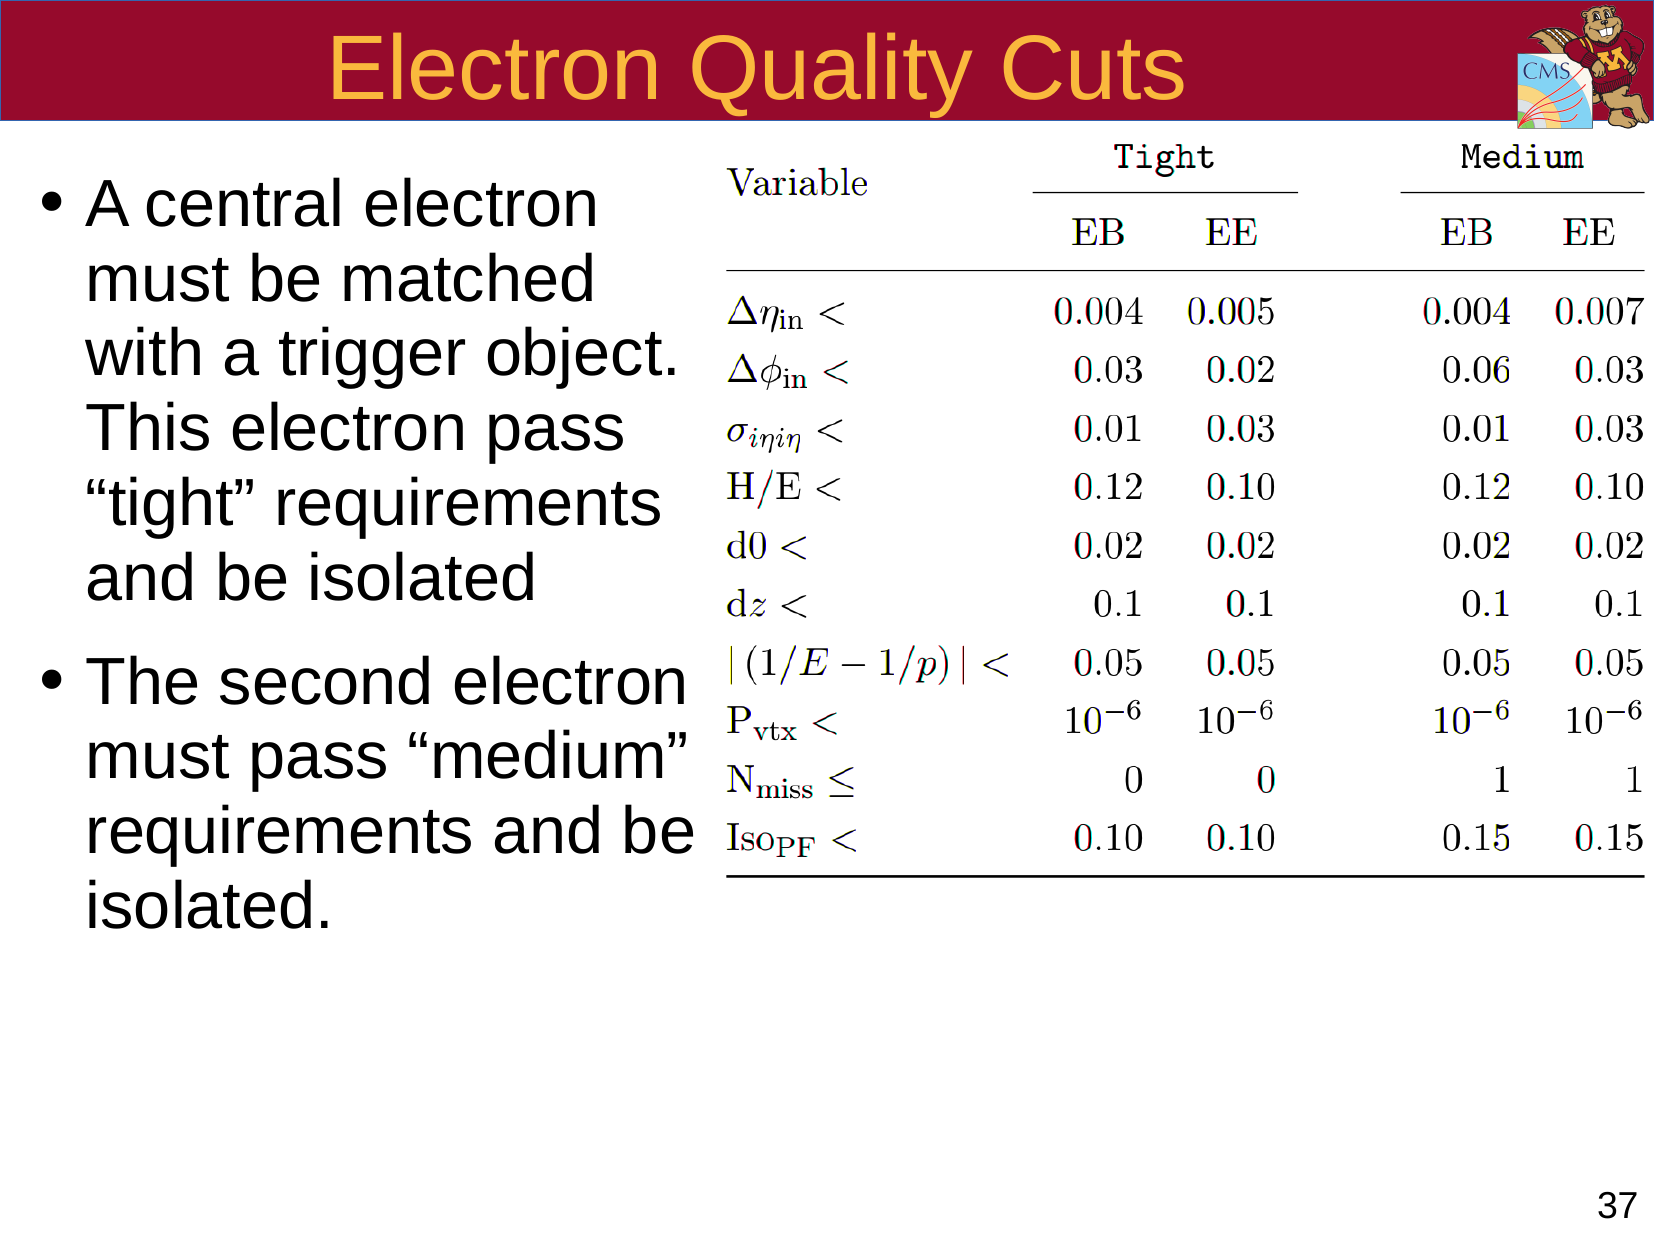

# Electron Quality Cuts
A central electron must be matched with a trigger object. This electron pass “tight” requirements and be isolated
The second electron must pass “medium” requirements and be isolated.
37